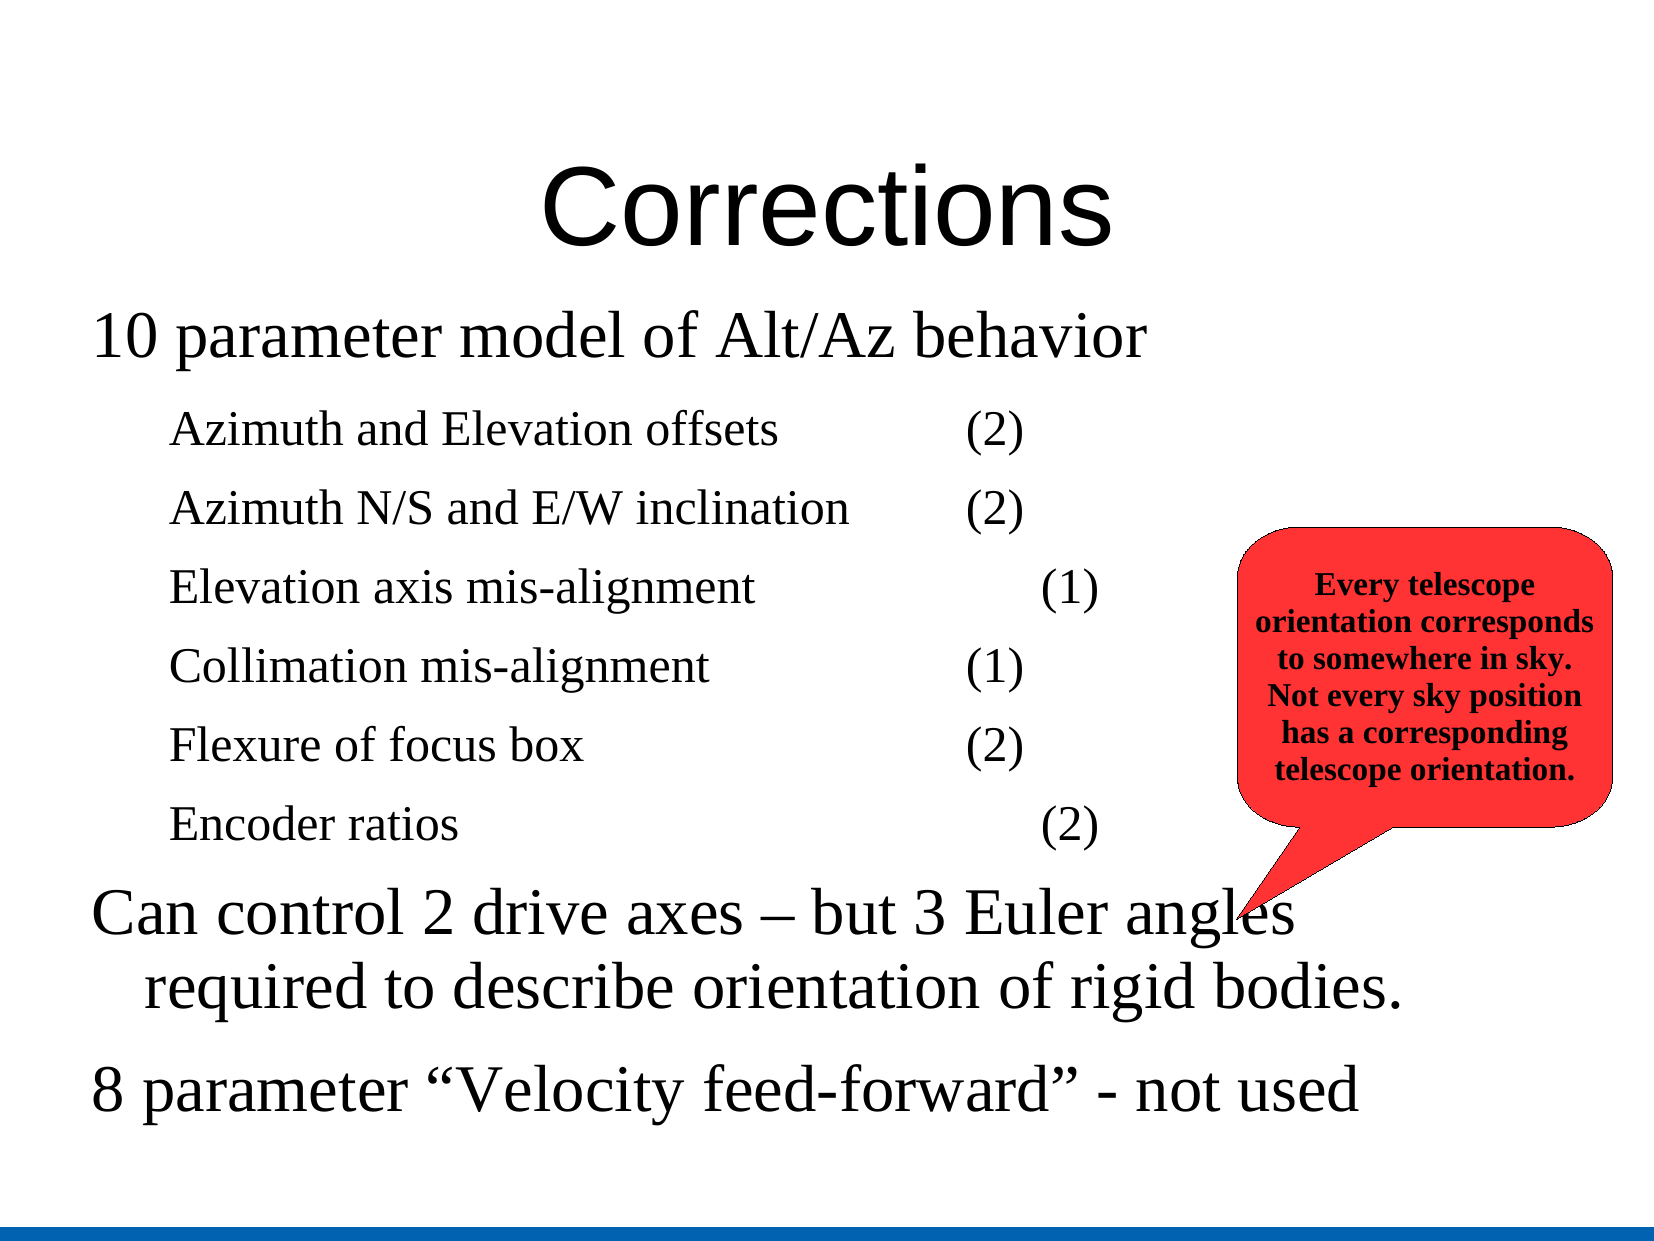

# Corrections
10 parameter model of Alt/Az behavior
Azimuth and Elevation offsets			(2)
Azimuth N/S and E/W inclination		(2)
Elevation axis mis-alignment				(1)
Collimation mis-alignment				(1)
Flexure of focus box						(2)
Encoder ratios								(2)
Can control 2 drive axes – but 3 Euler angles required to describe orientation of rigid bodies.
8 parameter “Velocity feed-forward” - not used
Every telescope orientation corresponds to somewhere in sky. Not every sky position has a corresponding telescope orientation.